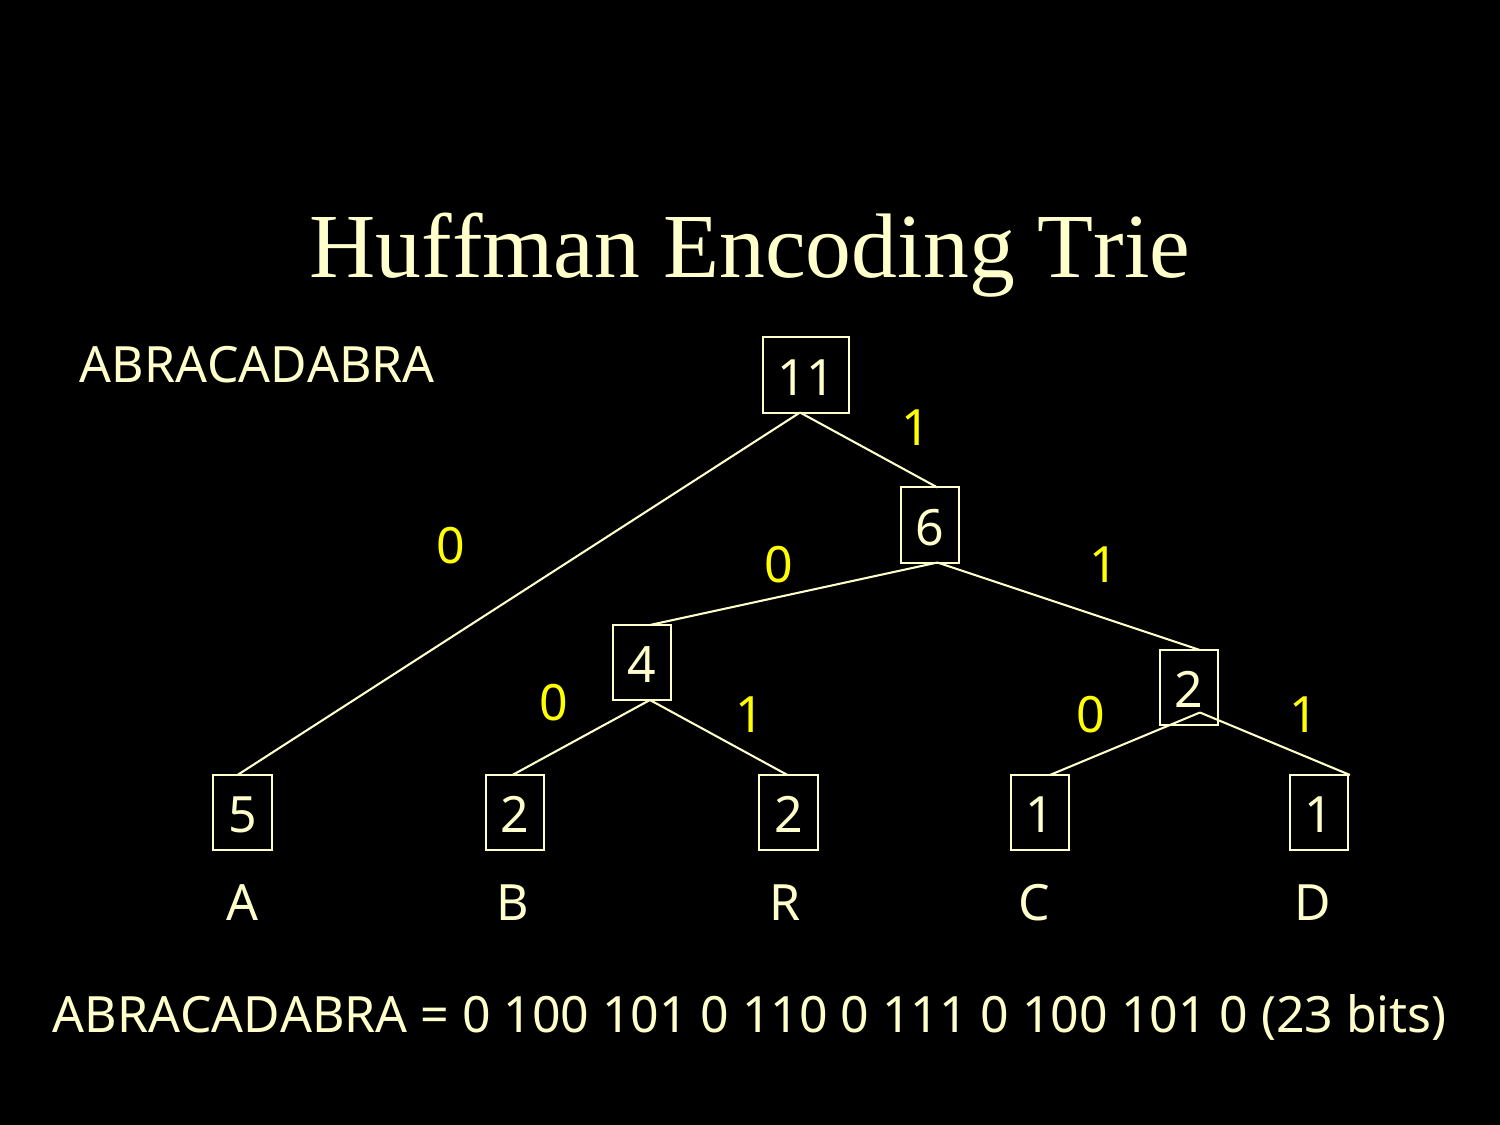

# Huffman Encoding Trie
ABRACADABRA
11
1
0
0
1
0
1
0
1
6
4
2
5
2
2
1
1
A
B
R
C
D
ABRACADABRA = 0 100 101 0 110 0 111 0 100 101 0 (23 bits)